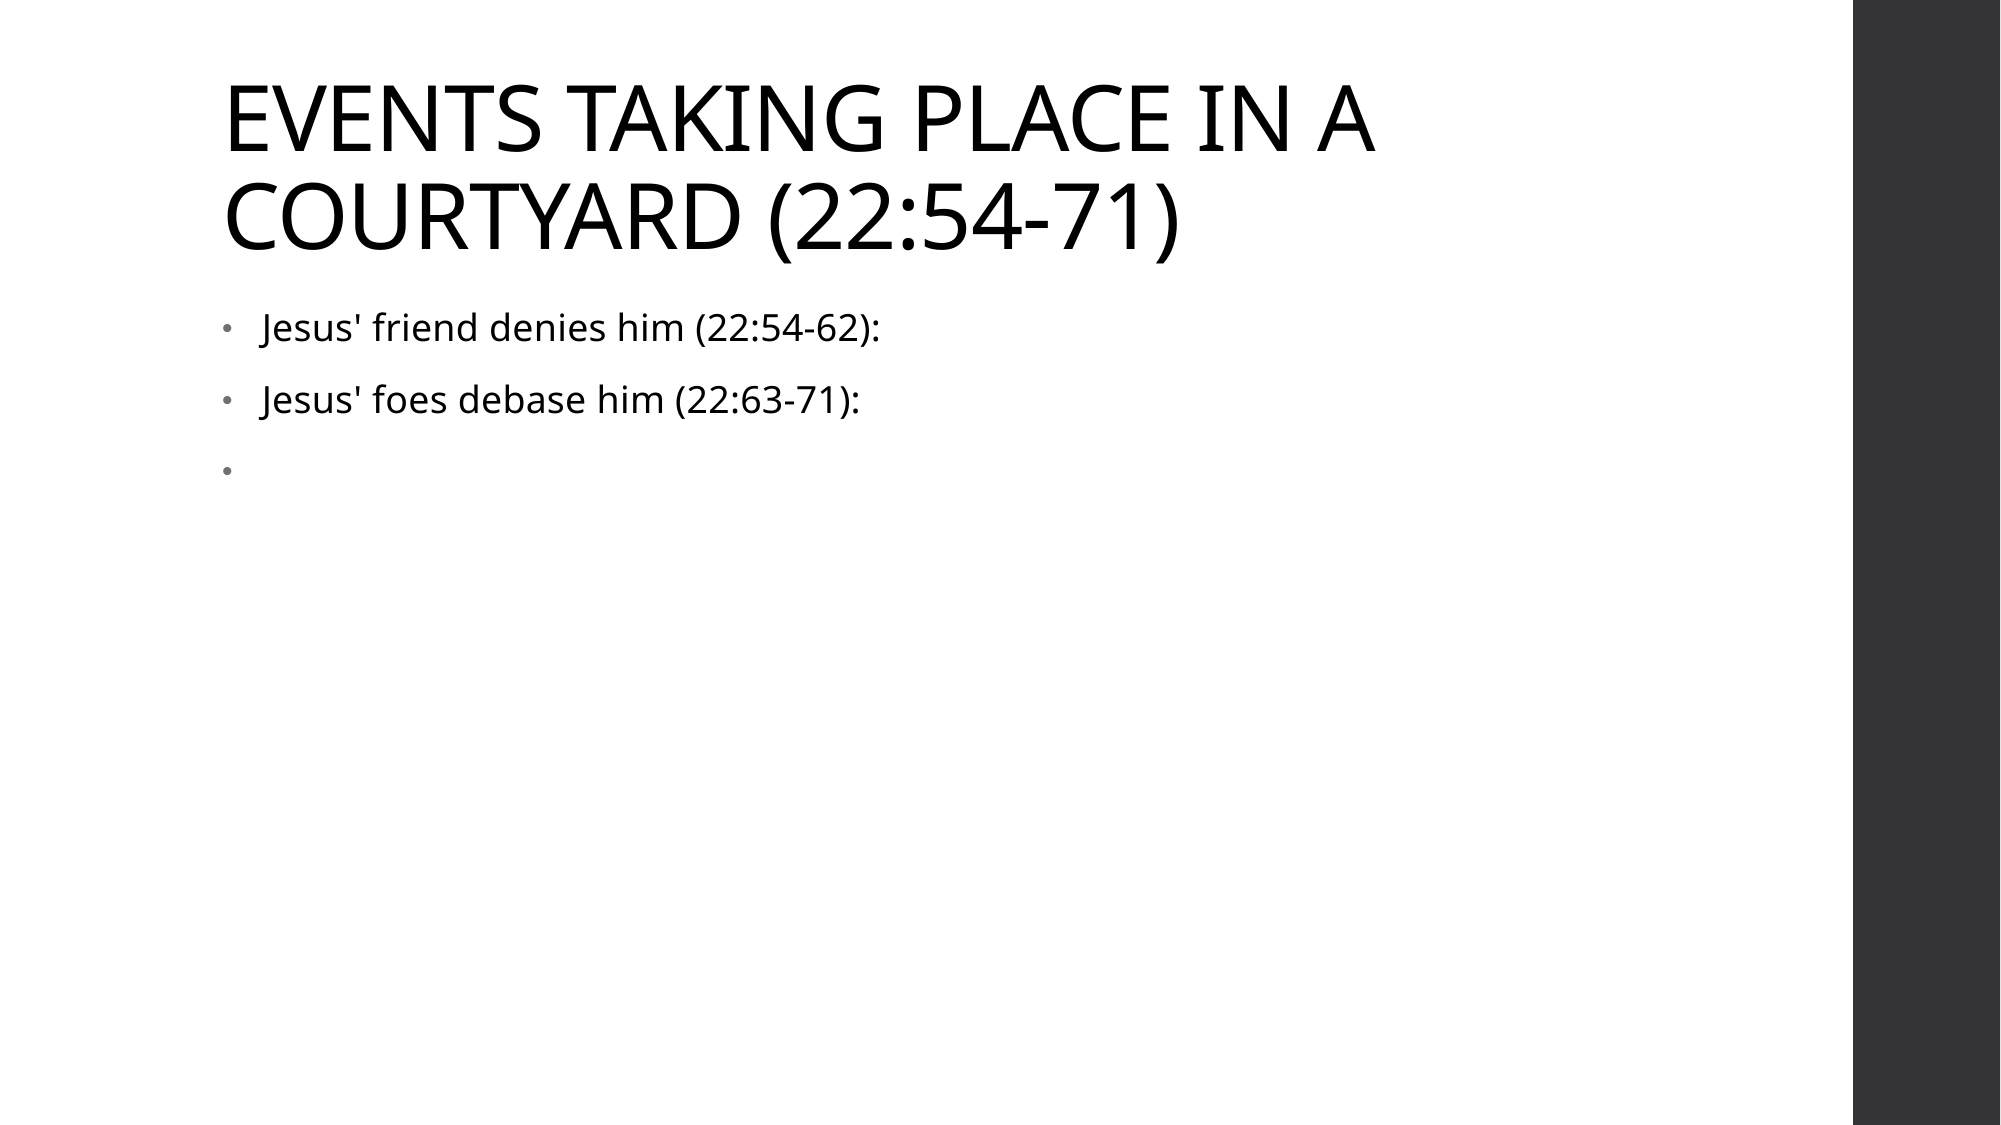

# EVENTS TAKING PLACE IN A COURTYARD (22:54-71)
 Jesus' friend denies him (22:54-62):
 Jesus' foes debase him (22:63-71):